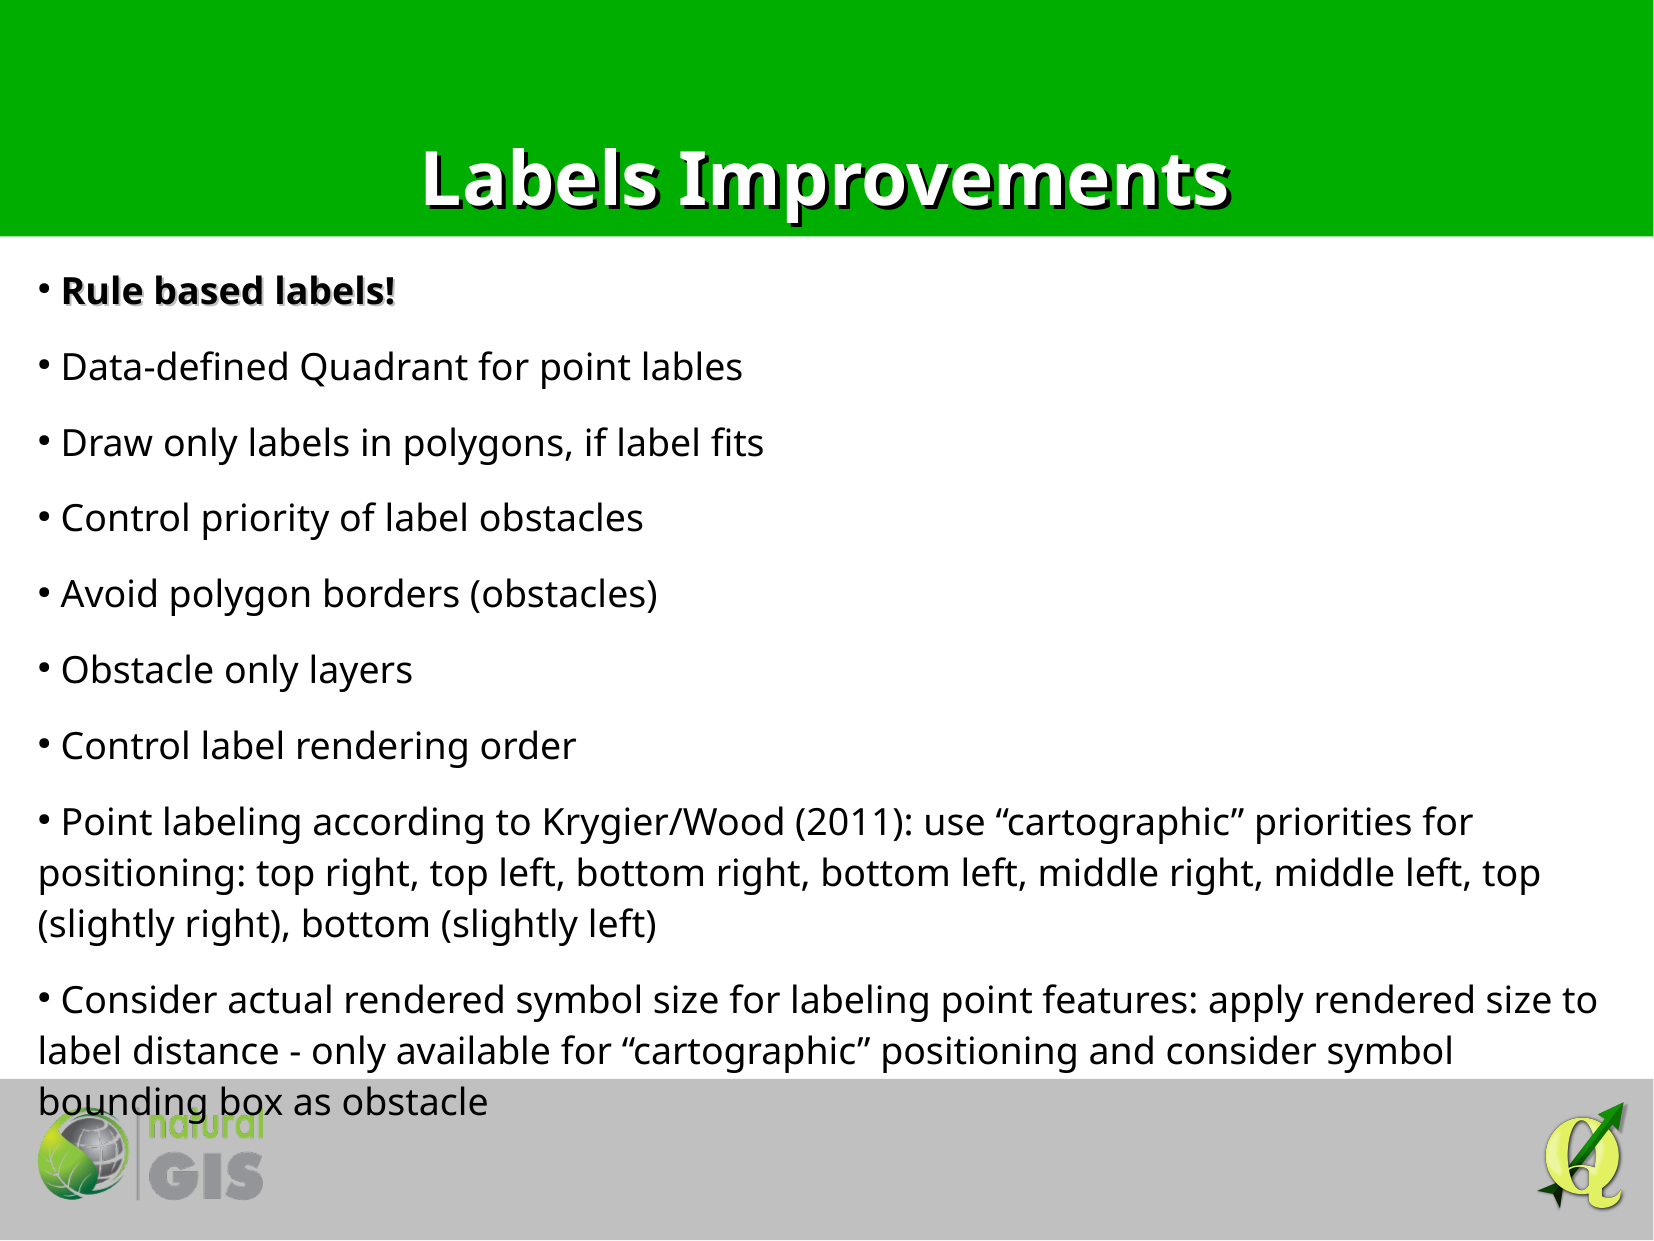

Labels Improvements
 Rule based labels!
 Data-defined Quadrant for point lables
 Draw only labels in polygons, if label fits
 Control priority of label obstacles
 Avoid polygon borders (obstacles)
 Obstacle only layers
 Control label rendering order
 Point labeling according to Krygier/Wood (2011): use “cartographic” priorities for positioning: top right, top left, bottom right, bottom left, middle right, middle left, top (slightly right), bottom (slightly left)
 Consider actual rendered symbol size for labeling point features: apply rendered size to label distance - only available for “cartographic” positioning and consider symbol bounding box as obstacle